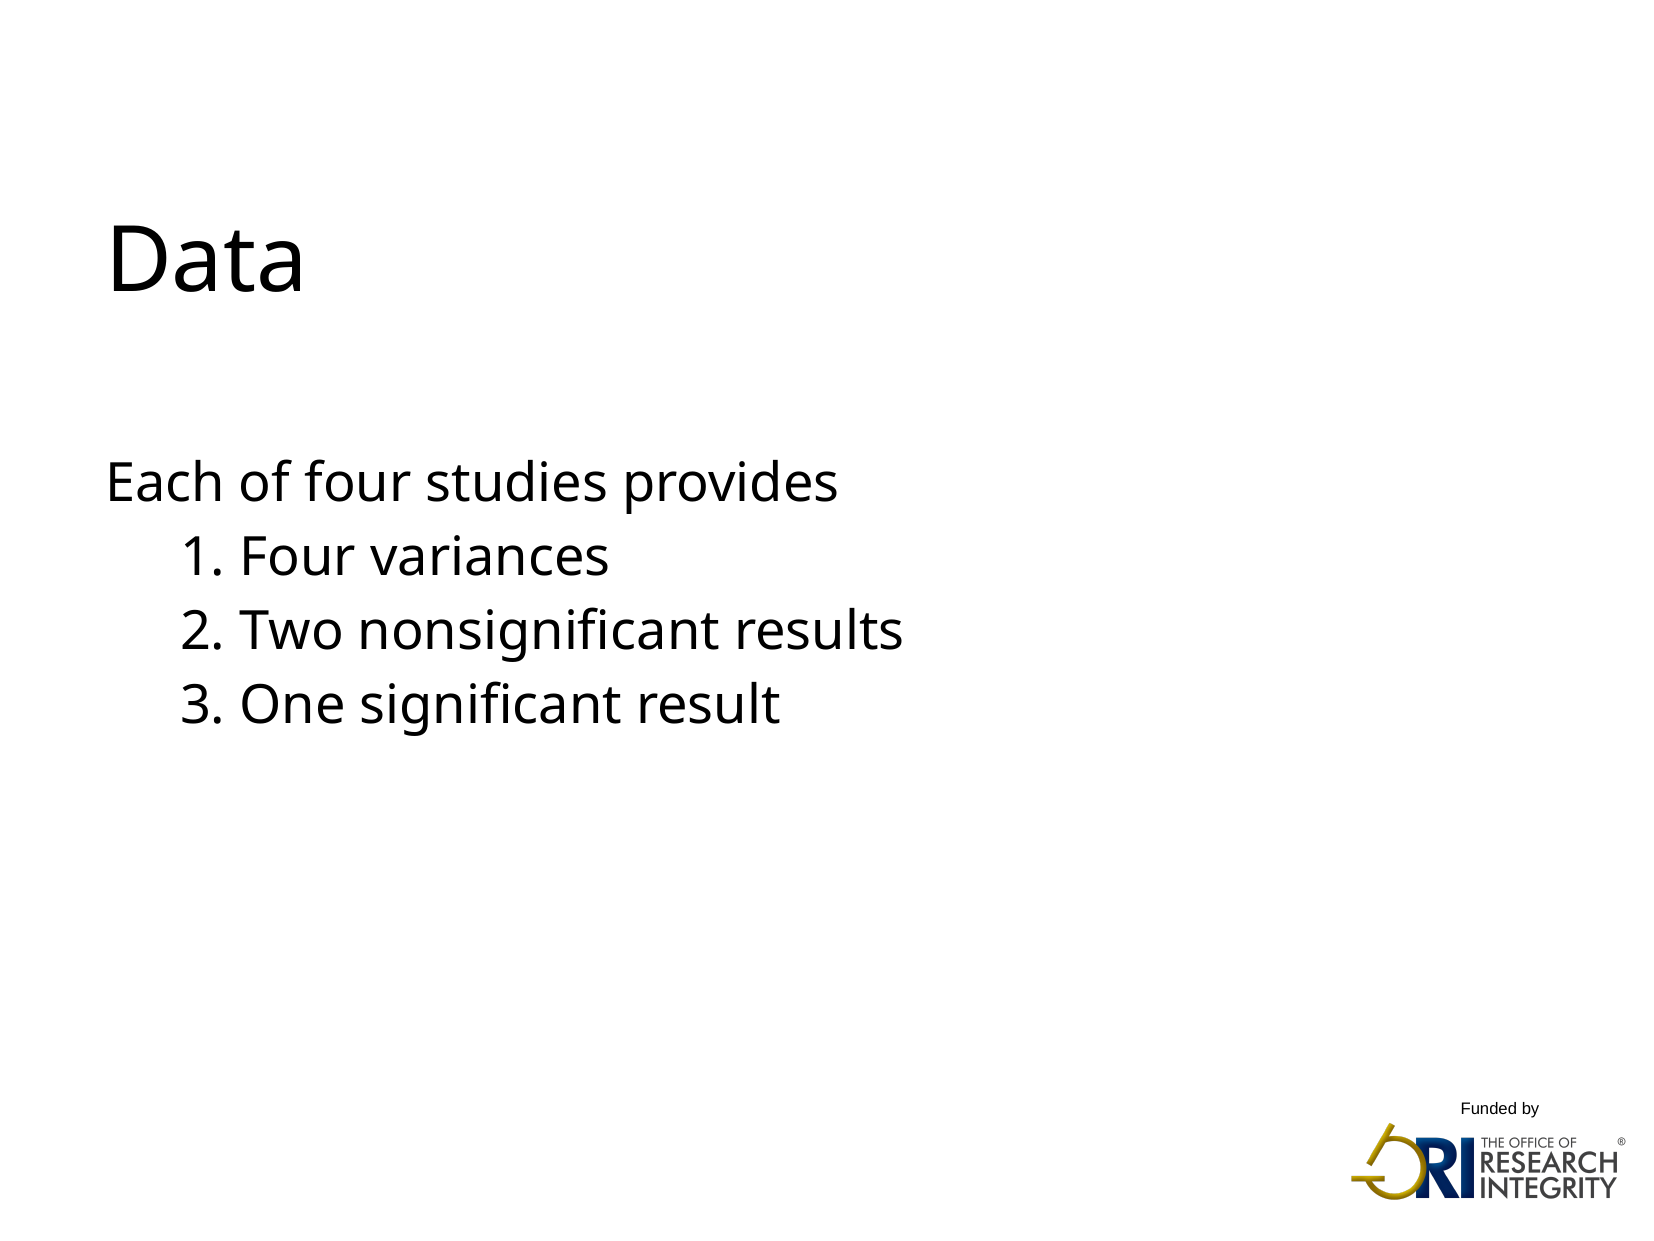

# Data Each of four studies provides 1. Four variances 2. Two nonsignificant results 3. One significant result
Funded by